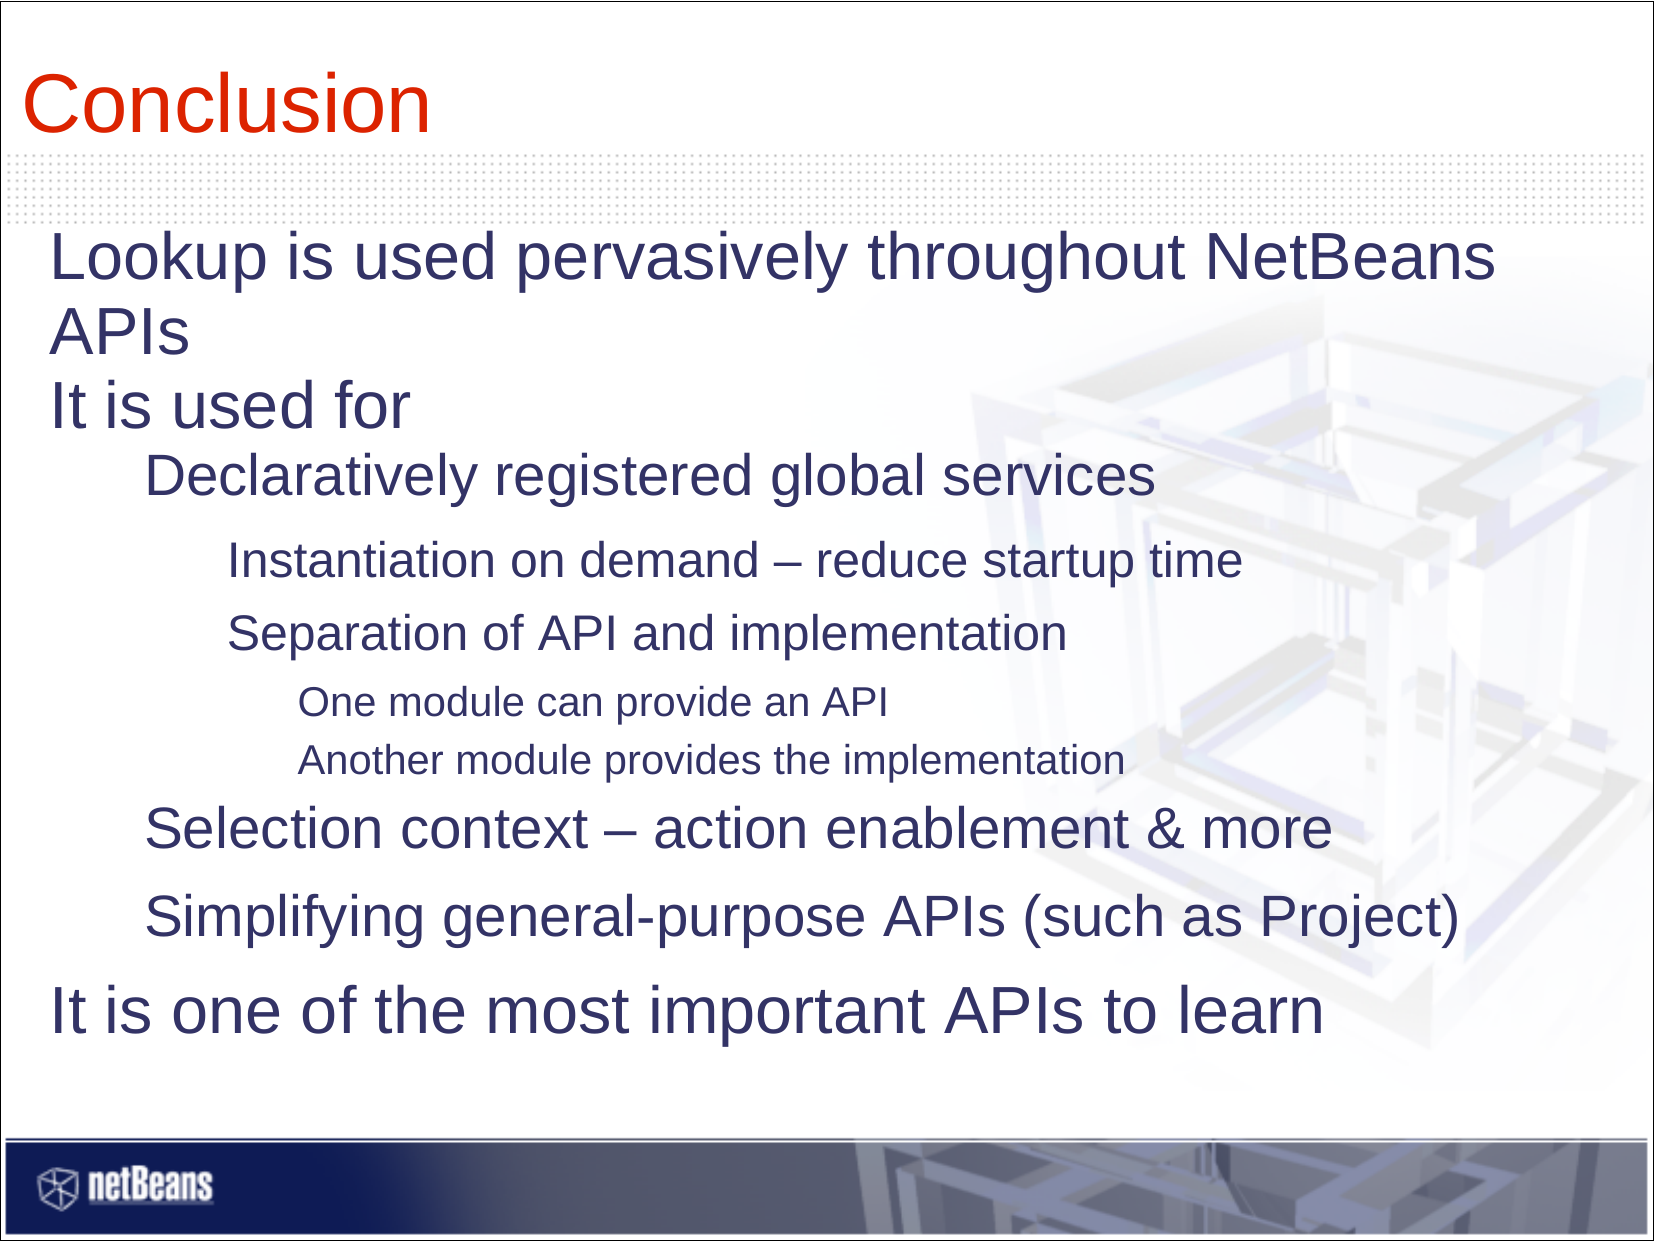

# Conclusion
Lookup is used pervasively throughout NetBeans APIs
It is used for
Declaratively registered global services
Instantiation on demand – reduce startup time
Separation of API and implementation
One module can provide an API
Another module provides the implementation
Selection context – action enablement & more
Simplifying general-purpose APIs (such as Project)
It is one of the most important APIs to learn